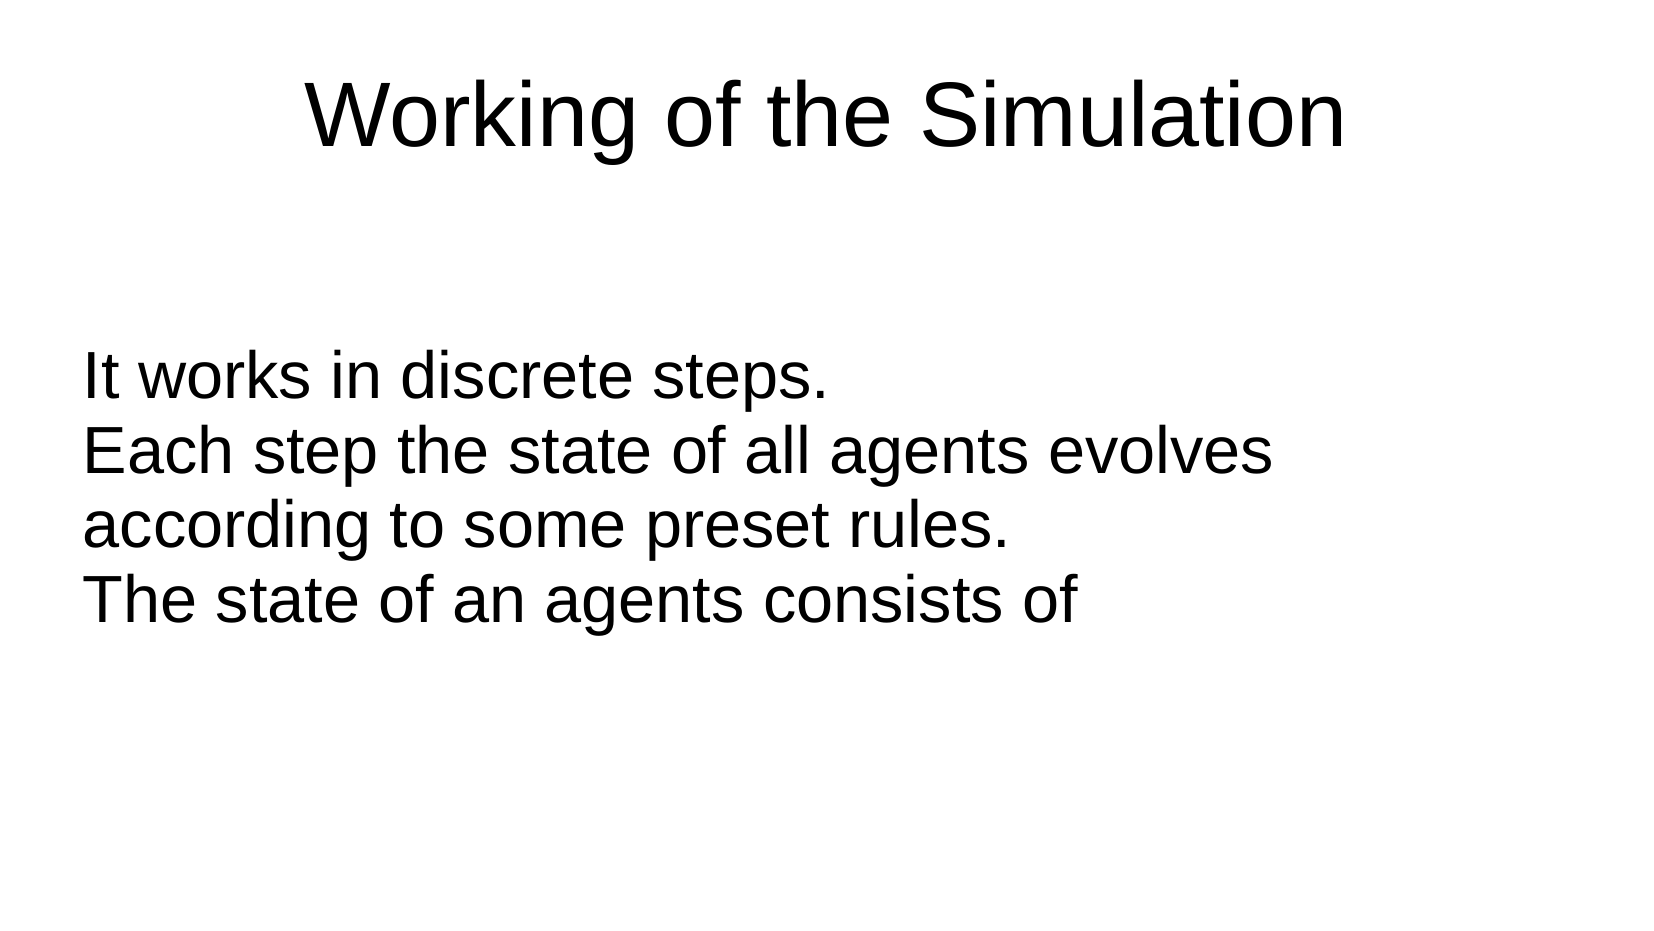

# Working of the Simulation
It works in discrete steps.
Each step the state of all agents evolves according to some preset rules.
The state of an agents consists of